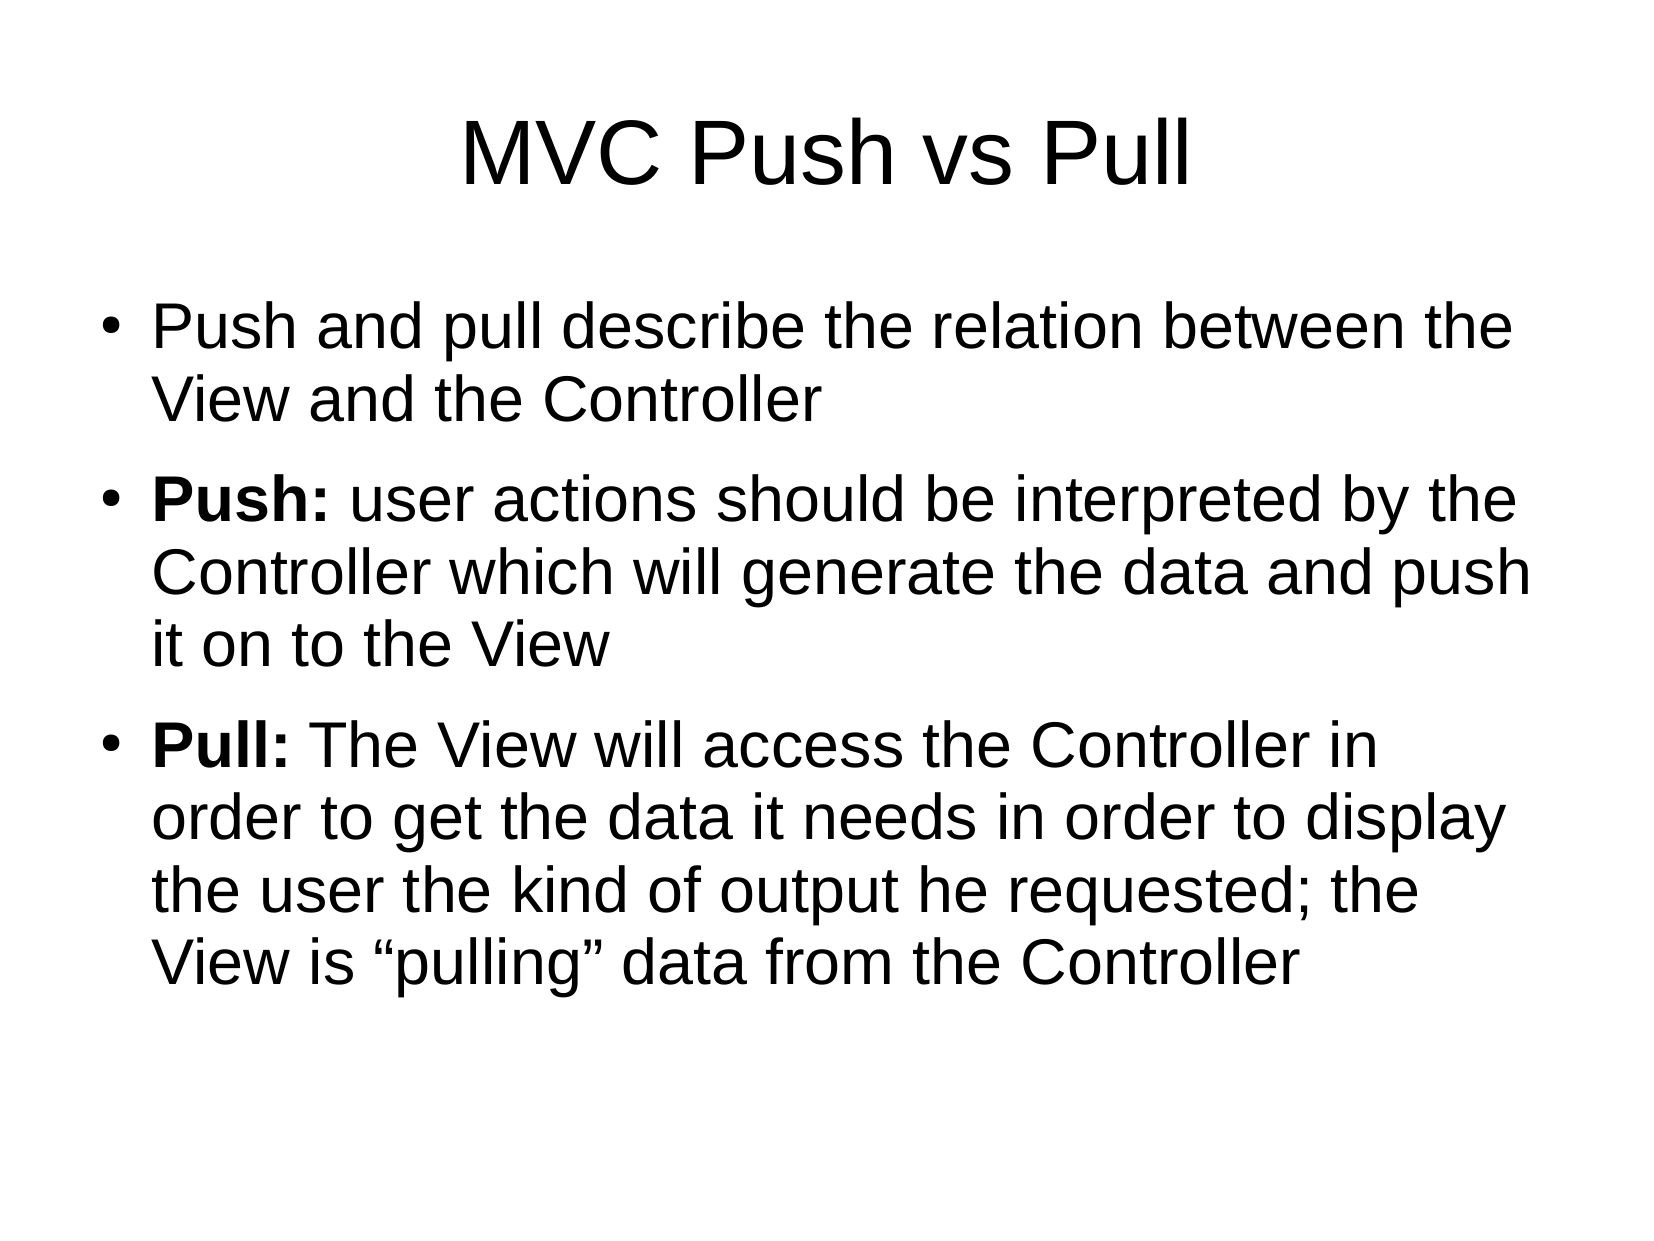

# MVC Push vs Pull
Push and pull describe the relation between the View and the Controller
Push: user actions should be interpreted by the Controller which will generate the data and push it on to the View
Pull: The View will access the Controller in order to get the data it needs in order to display the user the kind of output he requested; the View is “pulling” data from the Controller